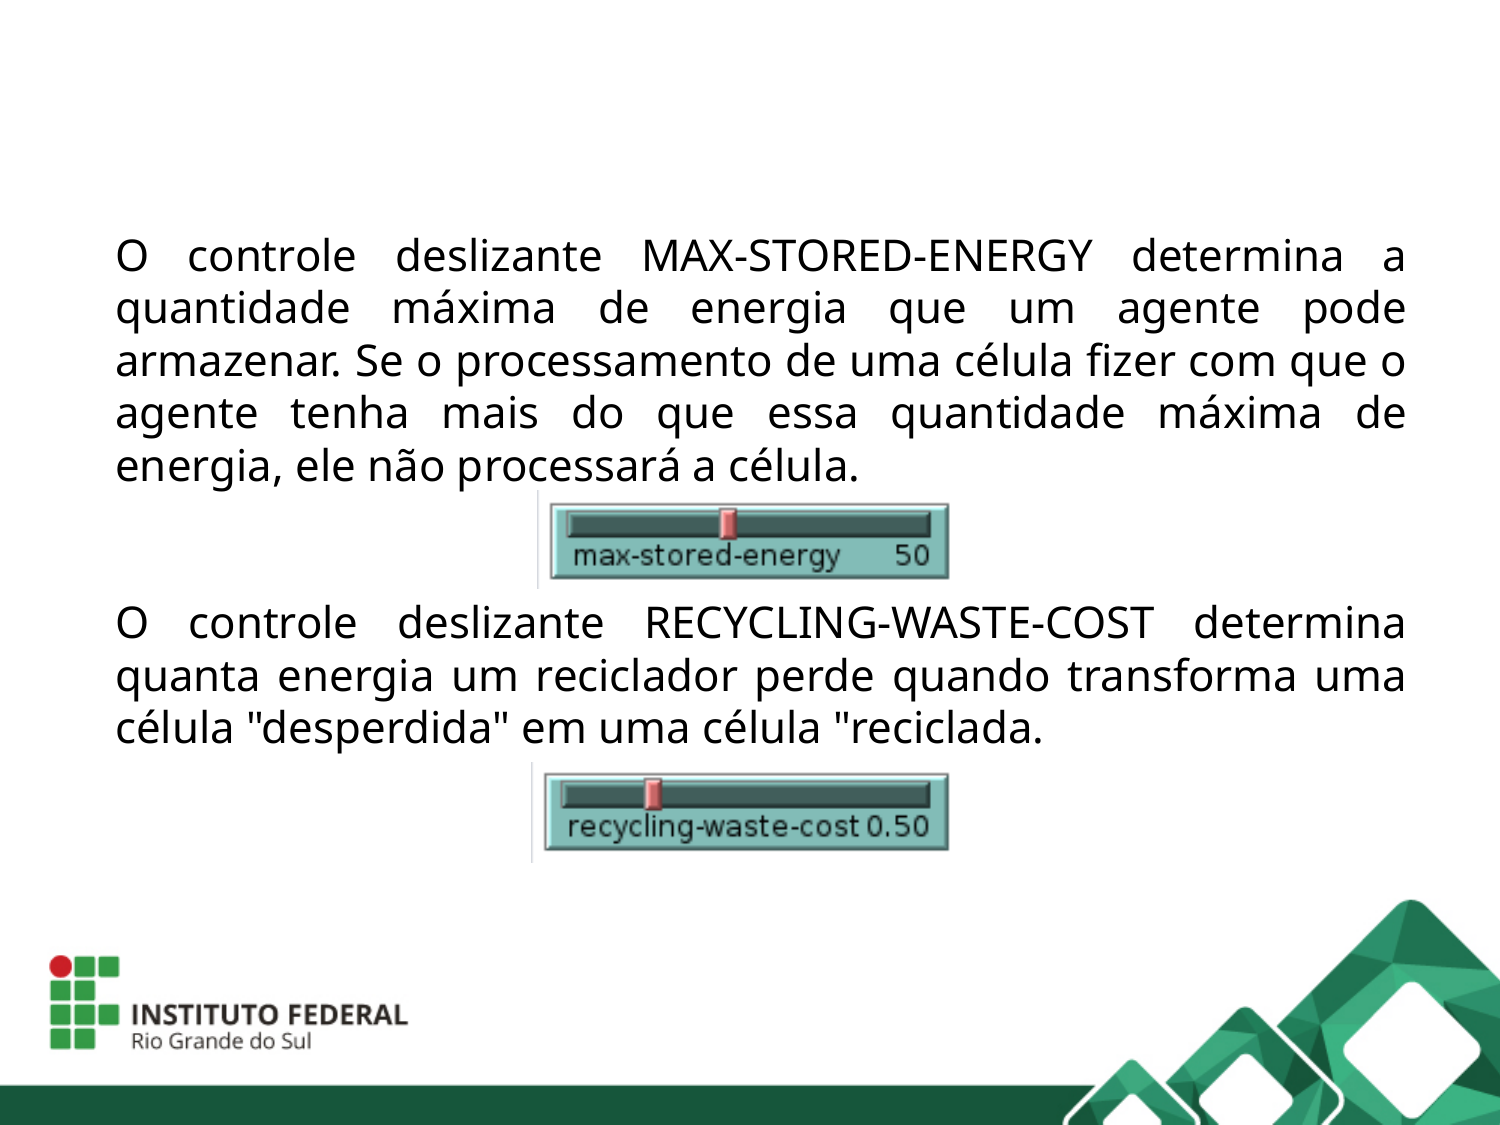

O controle deslizante MAX-STORED-ENERGY determina a quantidade máxima de energia que um agente pode armazenar. Se o processamento de uma célula fizer com que o agente tenha mais do que essa quantidade máxima de energia, ele não processará a célula.
O controle deslizante RECYCLING-WASTE-COST determina quanta energia um reciclador perde quando transforma uma célula "desperdida" em uma célula "reciclada.